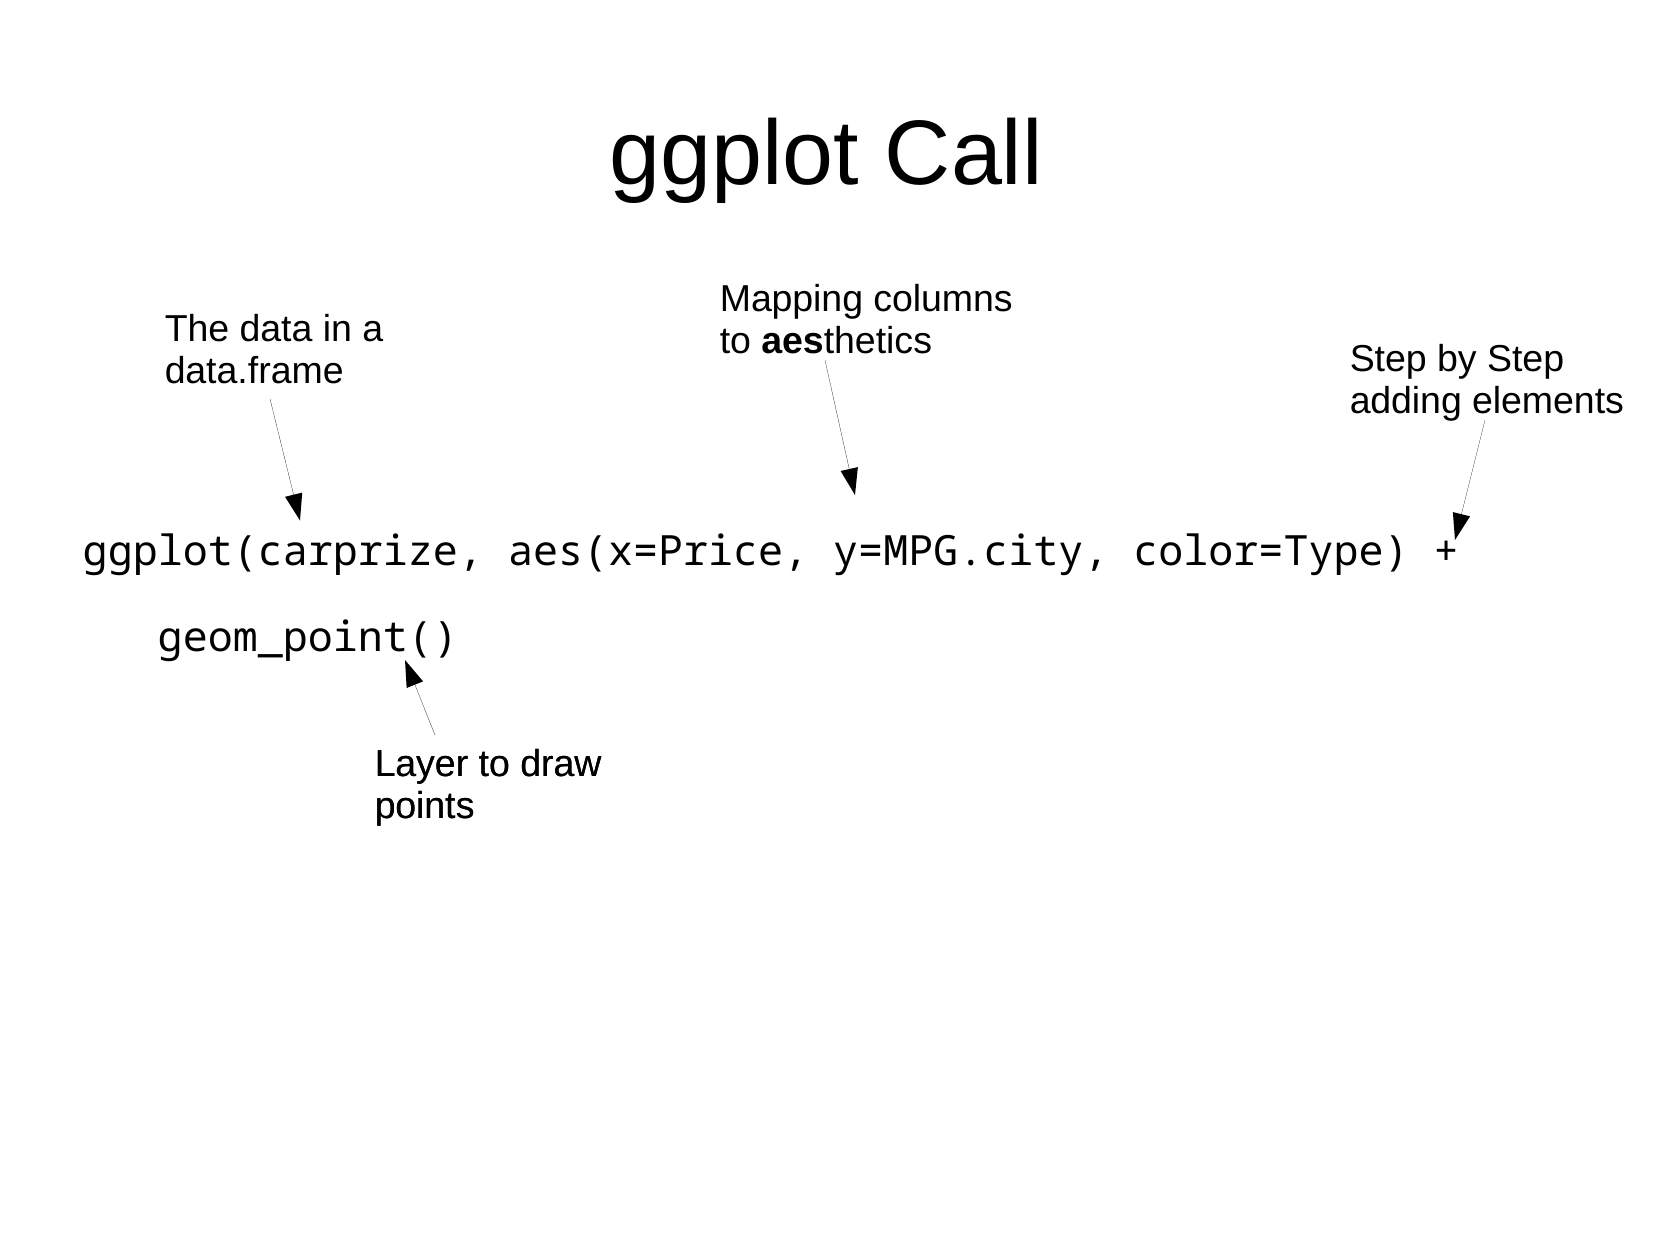

# ggplot Call
Mapping columns to aesthetics
The data in a data.frame
Step by Step adding elements
ggplot(carprize, aes(x=Price, y=MPG.city, color=Type) +
 geom_point()
Layer to draw points
Layer to draw points